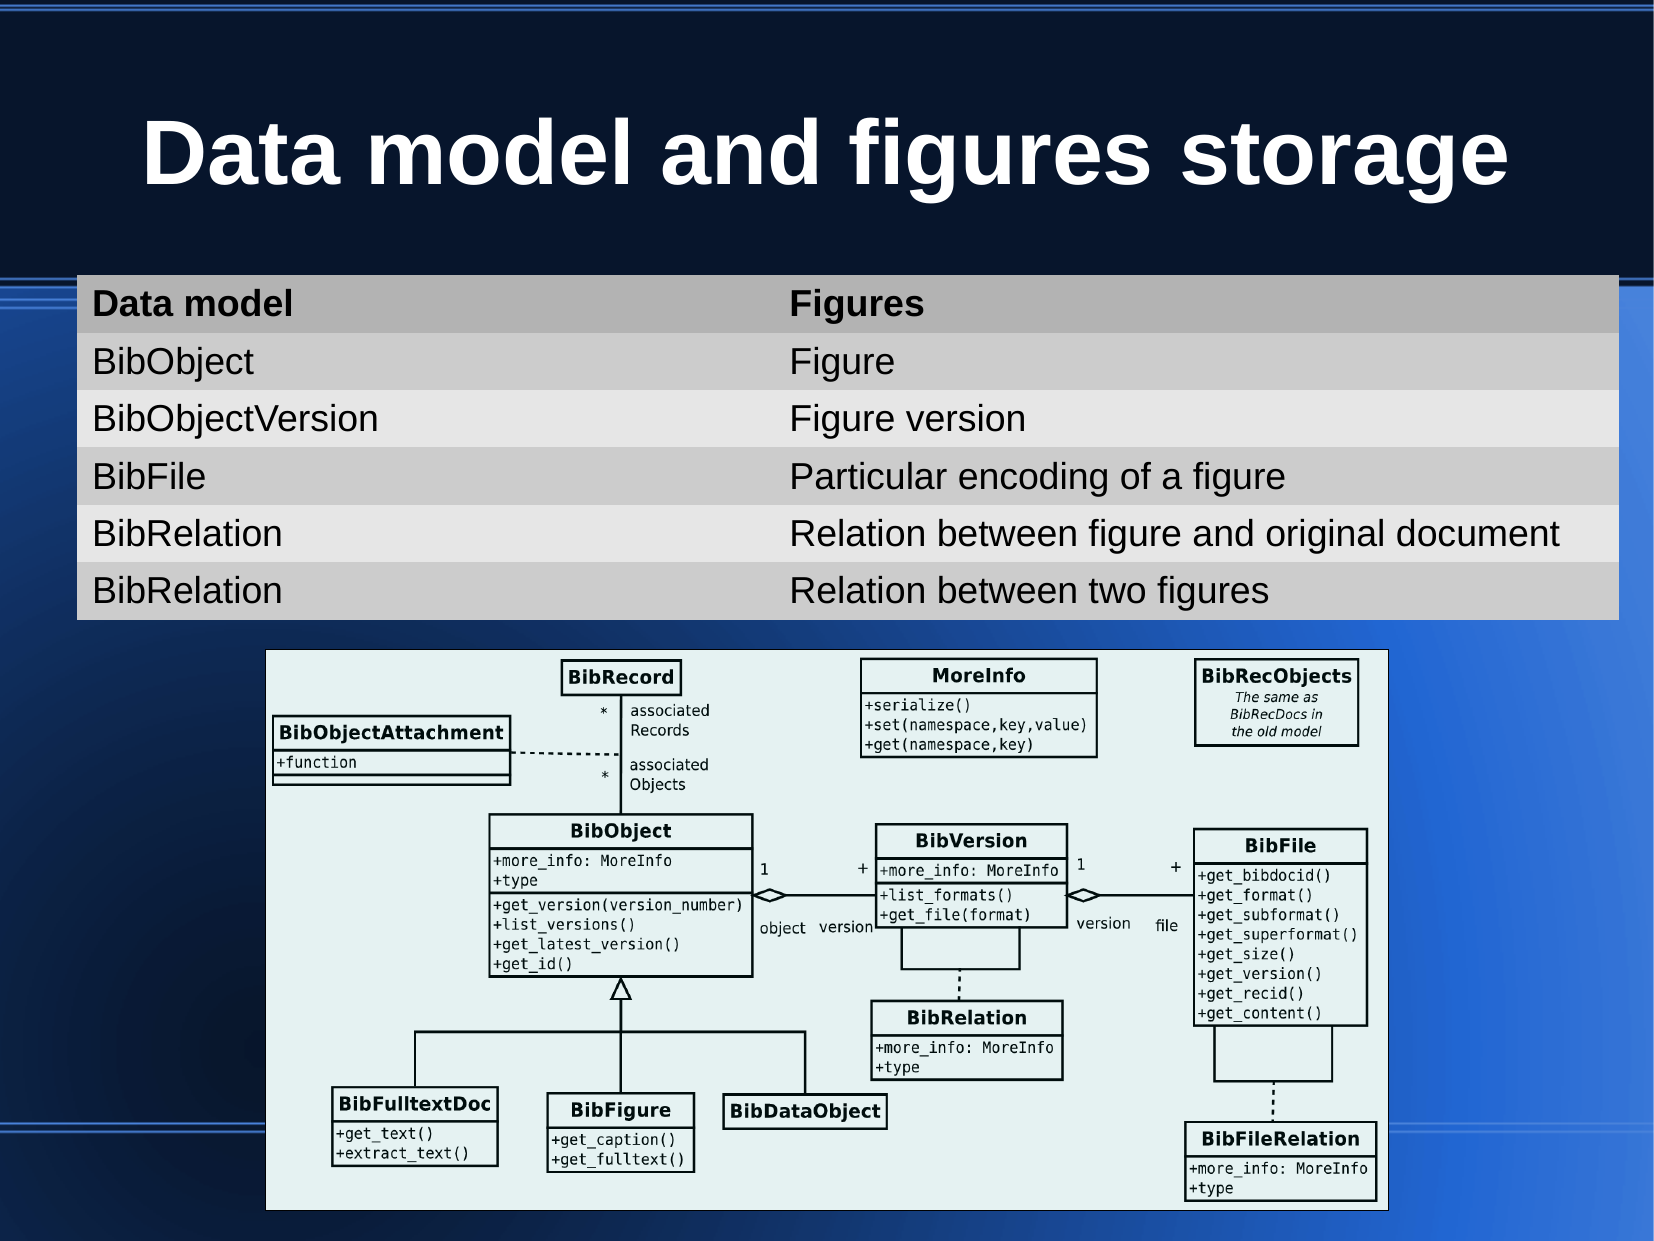

# Data model and figures storage
| Data model | Figures |
| --- | --- |
| BibObject | Figure |
| BibObjectVersion | Figure version |
| BibFile | Particular encoding of a figure |
| BibRelation | Relation between figure and original document |
| BibRelation | Relation between two figures |